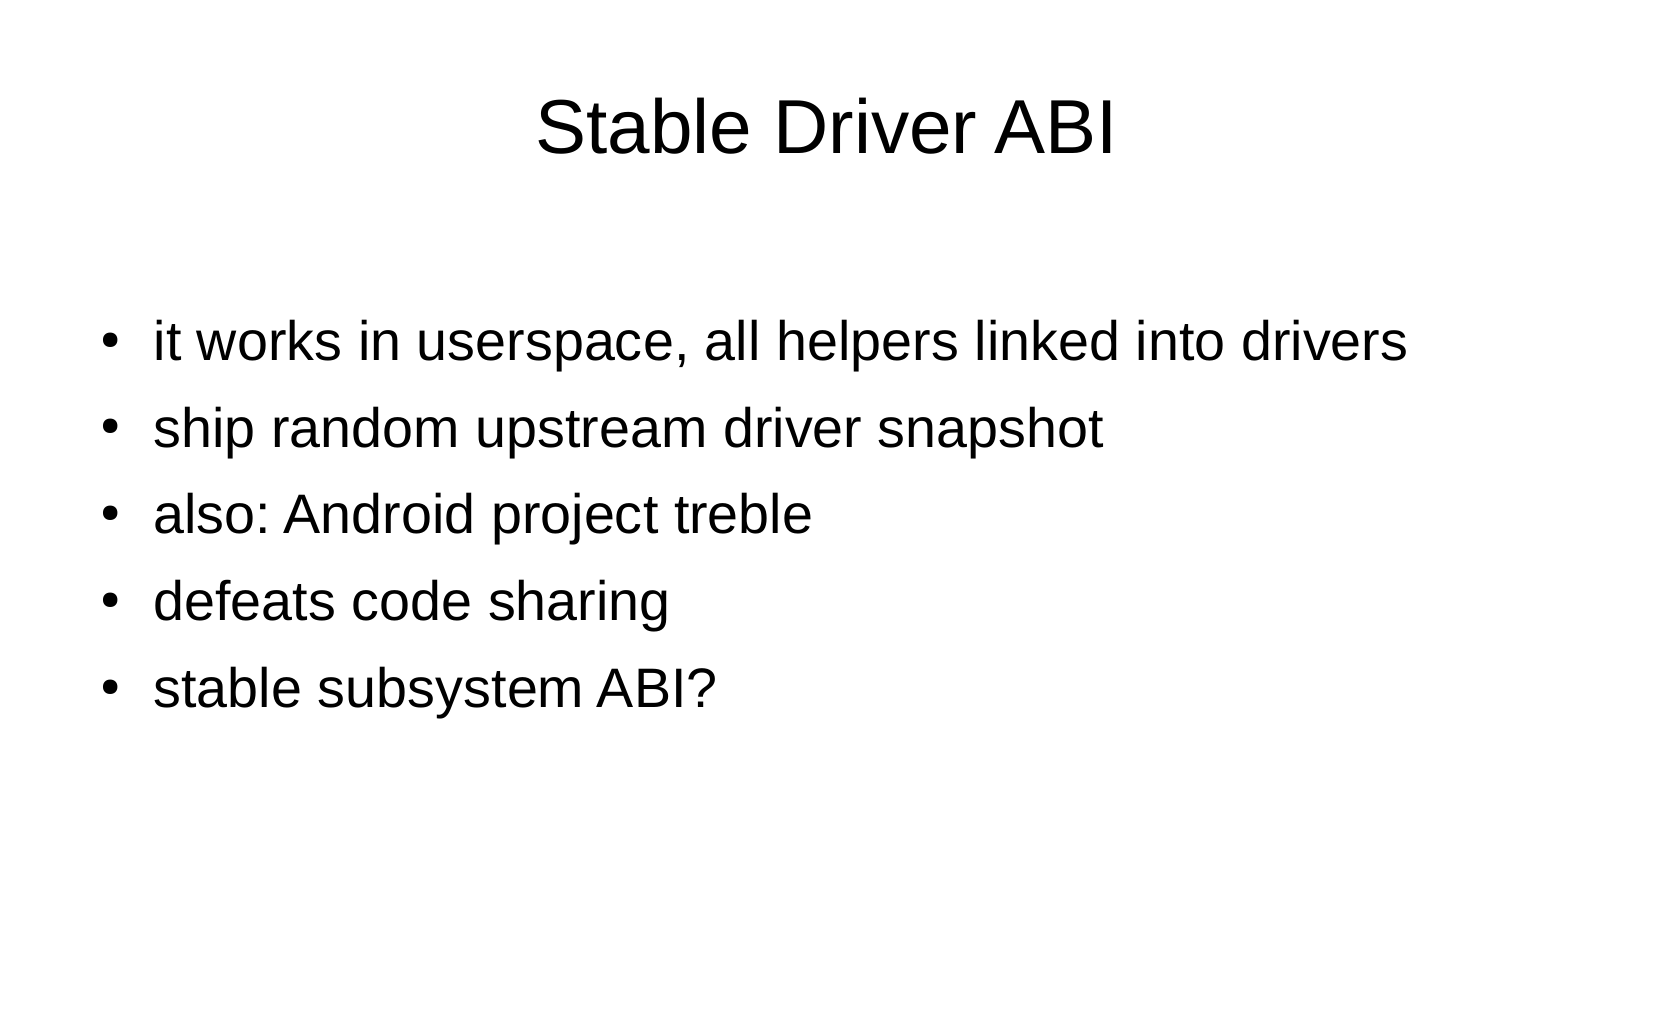

# Stable Driver ABI
it works in userspace, all helpers linked into drivers
ship random upstream driver snapshot
also: Android project treble
defeats code sharing
stable subsystem ABI?